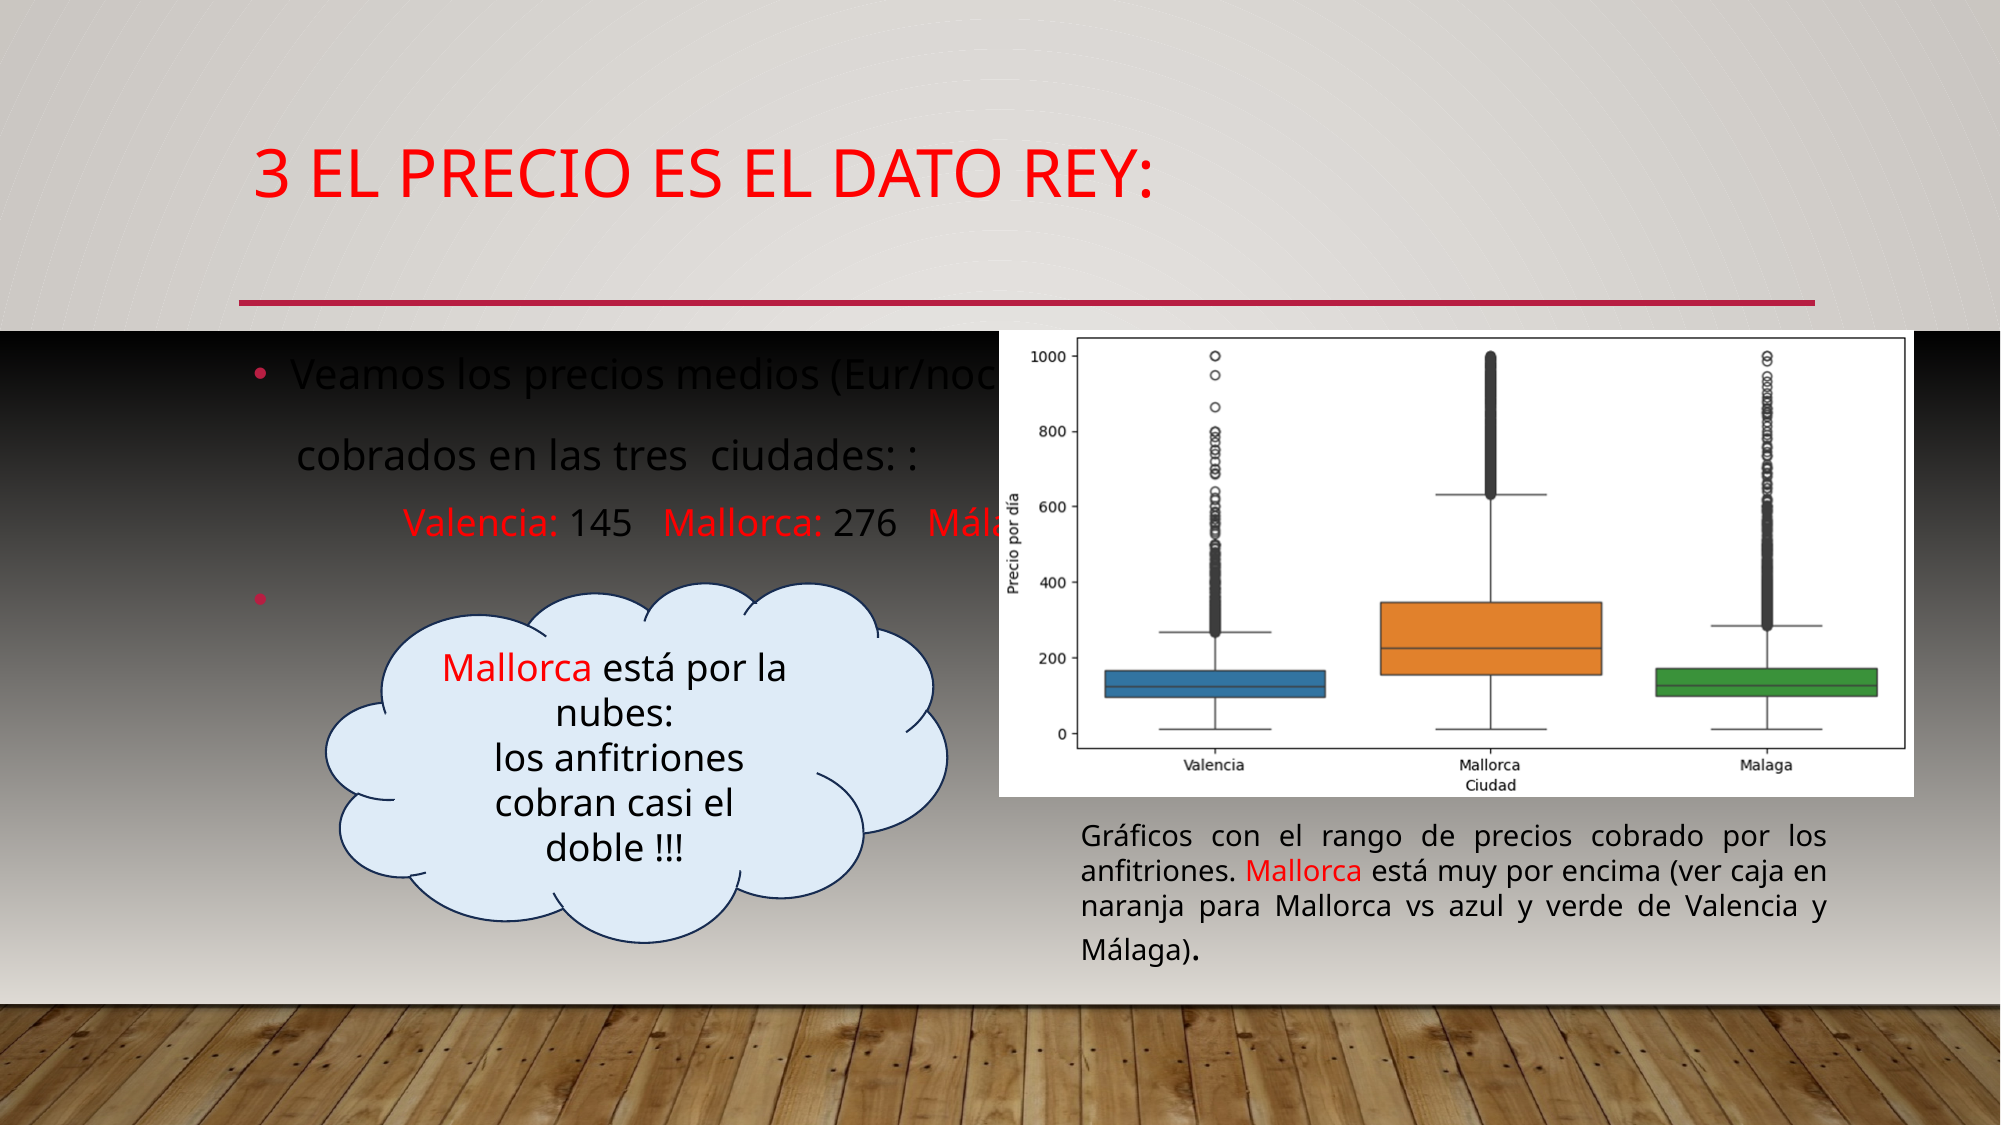

# 3 El precio es el dato rey:
Veamos los precios medios (Eur/noche)
 cobrados en las tres ciudades: :
Valencia: 145 Mallorca: 276 Málaga: 153
Mallorca está por la nubes:
 los anfitriones cobran casi el doble !!!
Gráficos con el rango de precios cobrado por los anfitriones. Mallorca está muy por encima (ver caja en naranja para Mallorca vs azul y verde de Valencia y Málaga).